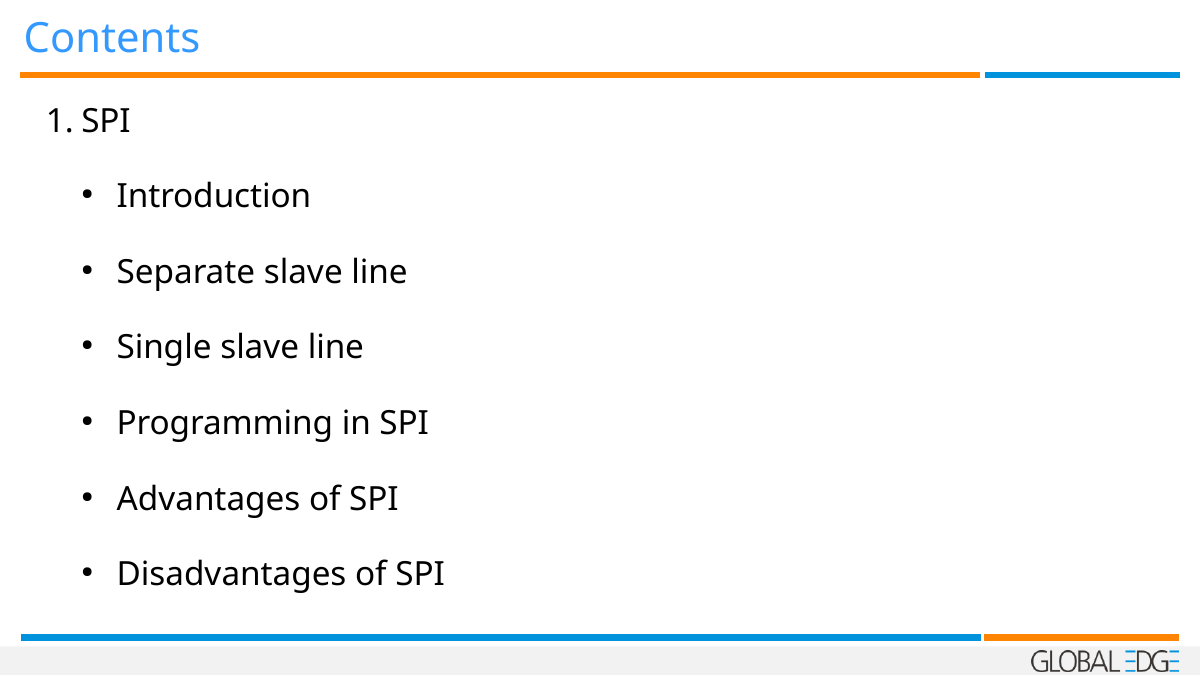

# Contents
SPI
Introduction
Separate slave line
Single slave line
Programming in SPI
Advantages of SPI
Disadvantages of SPI